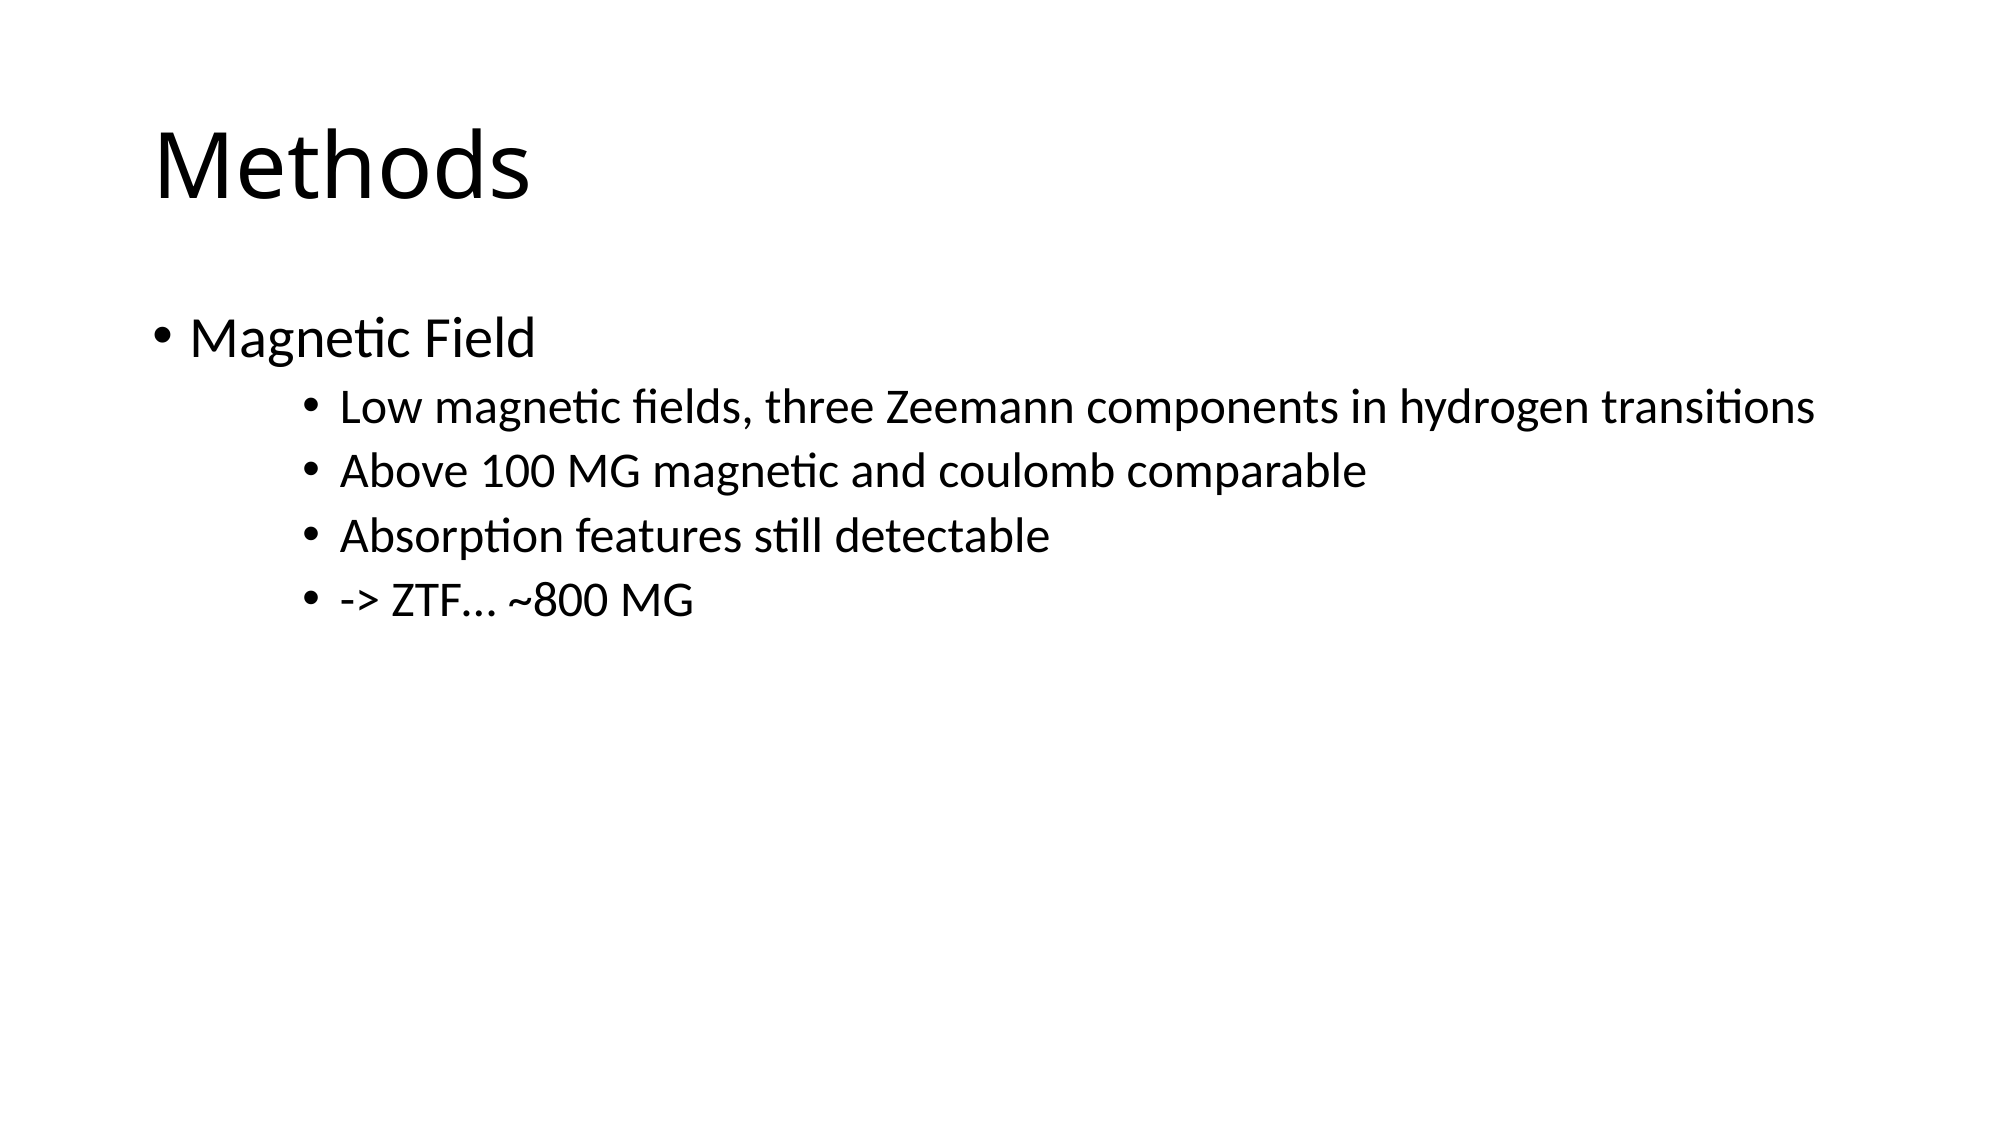

# Methods
Magnetic Field
Low magnetic fields, three Zeemann components in hydrogen transitions
Above 100 MG magnetic and coulomb comparable
Absorption features still detectable
-> ZTF… ~800 MG